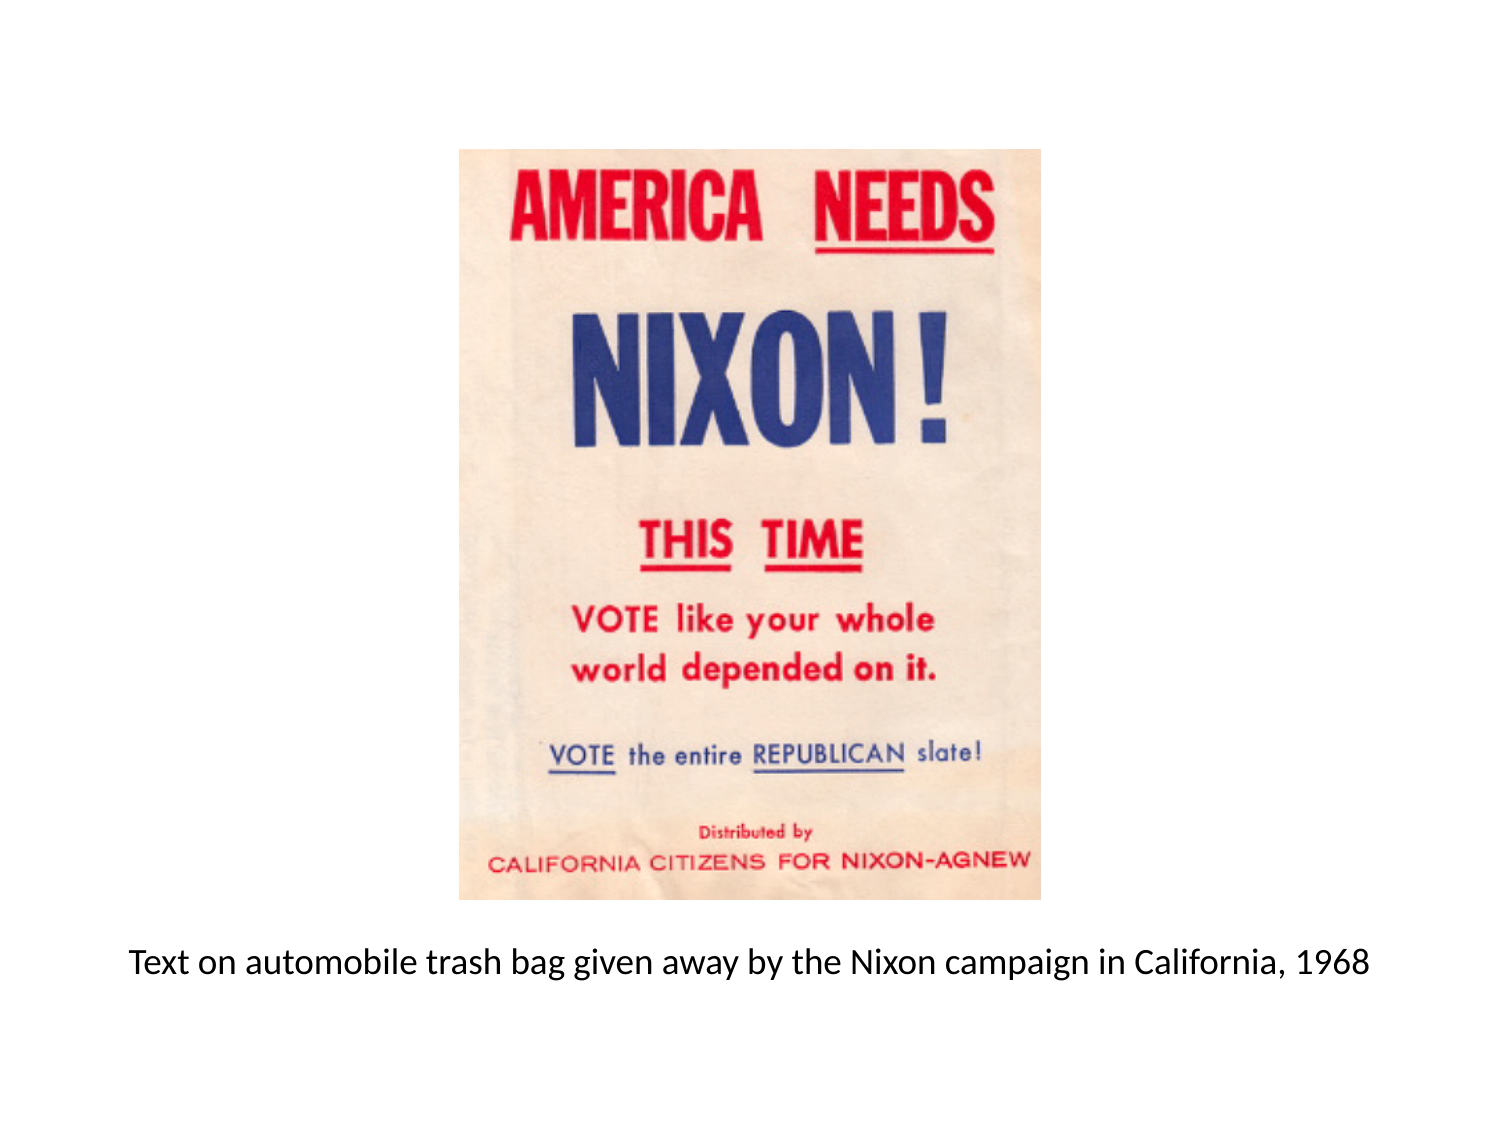

Text on automobile trash bag given away by the Nixon campaign in California, 1968